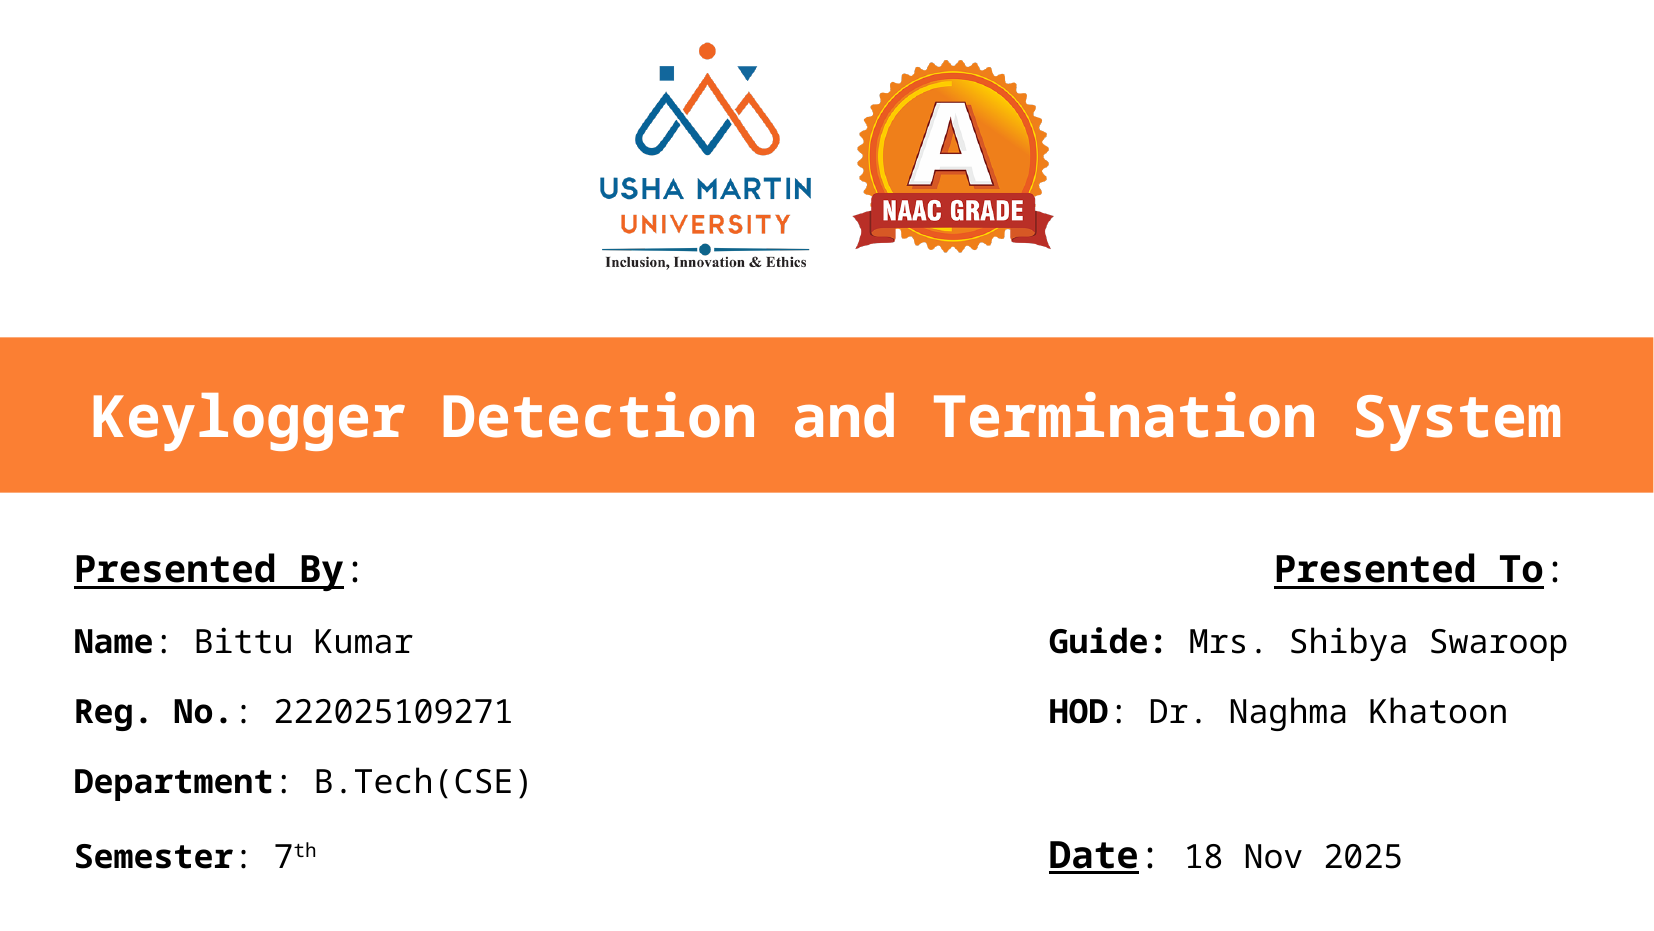

# Keylogger Detection and Termination System
Presented By:													Presented To:
Name: Bittu Kumar									Guide: Mrs. Shibya Swaroop
Reg. No.: 222025109271								HOD: Dr. Naghma Khatoon
Department: B.Tech(CSE)
Semester: 7th 										Date: 18 Nov 2025